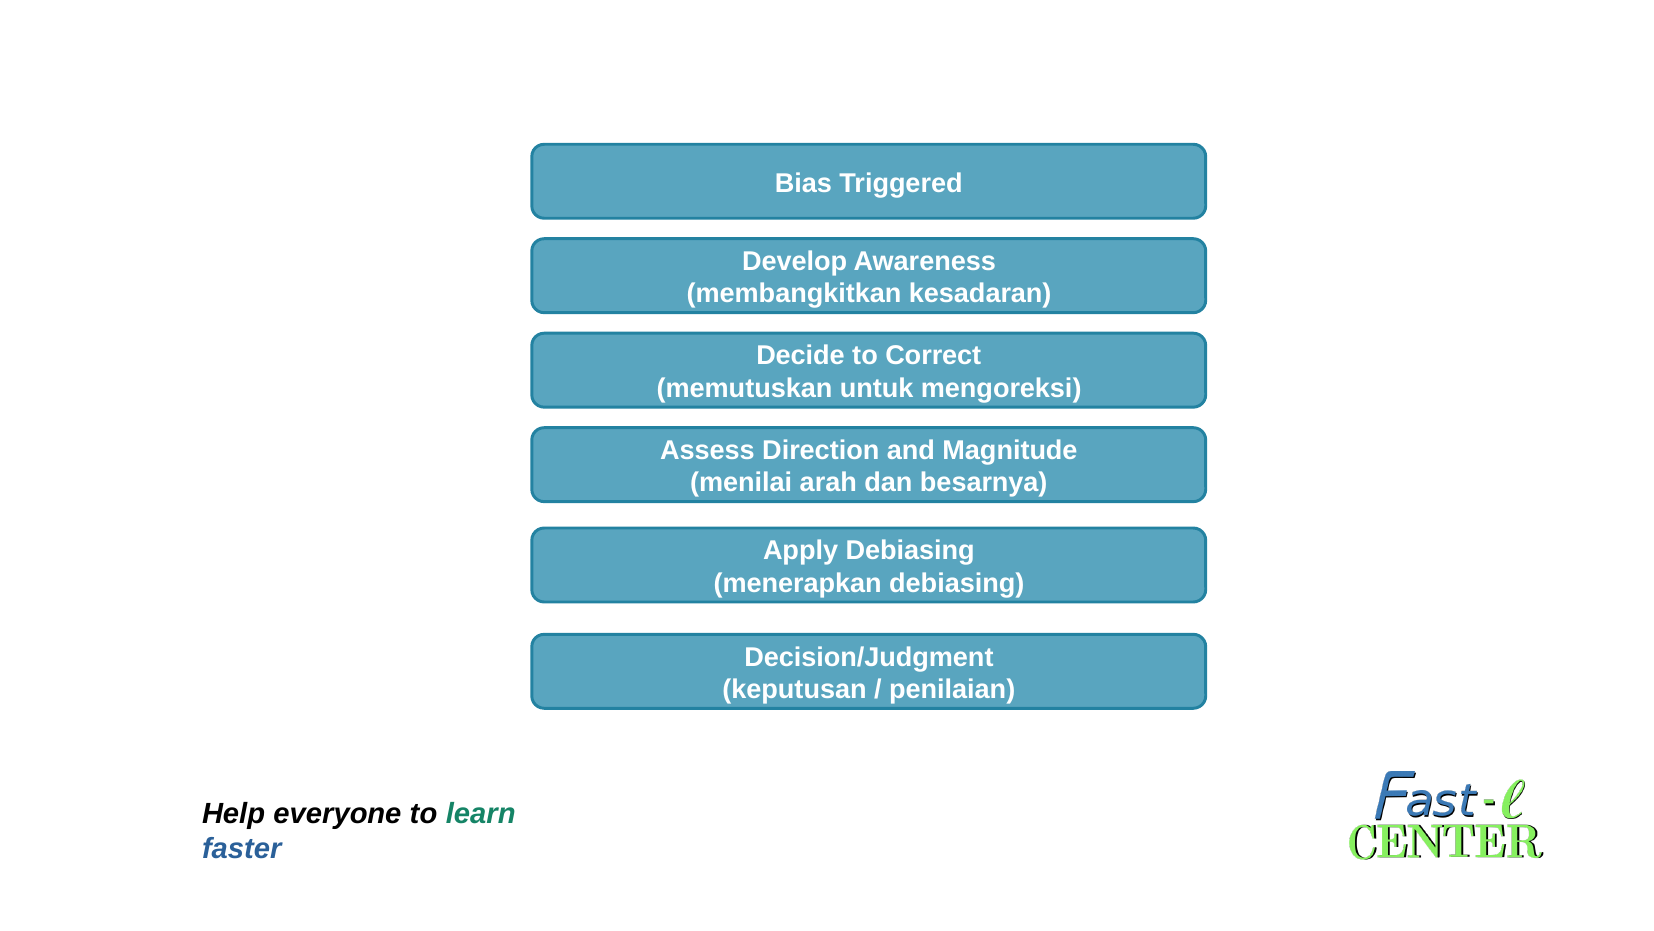

Bias Triggered
Develop Awareness
(membangkitkan kesadaran)
Decide to Correct
(memutuskan untuk mengoreksi)
Assess Direction and Magnitude
(menilai arah dan besarnya)
Apply Debiasing
(menerapkan debiasing)
Decision/Judgment
(keputusan / penilaian)
Help everyone to learn faster